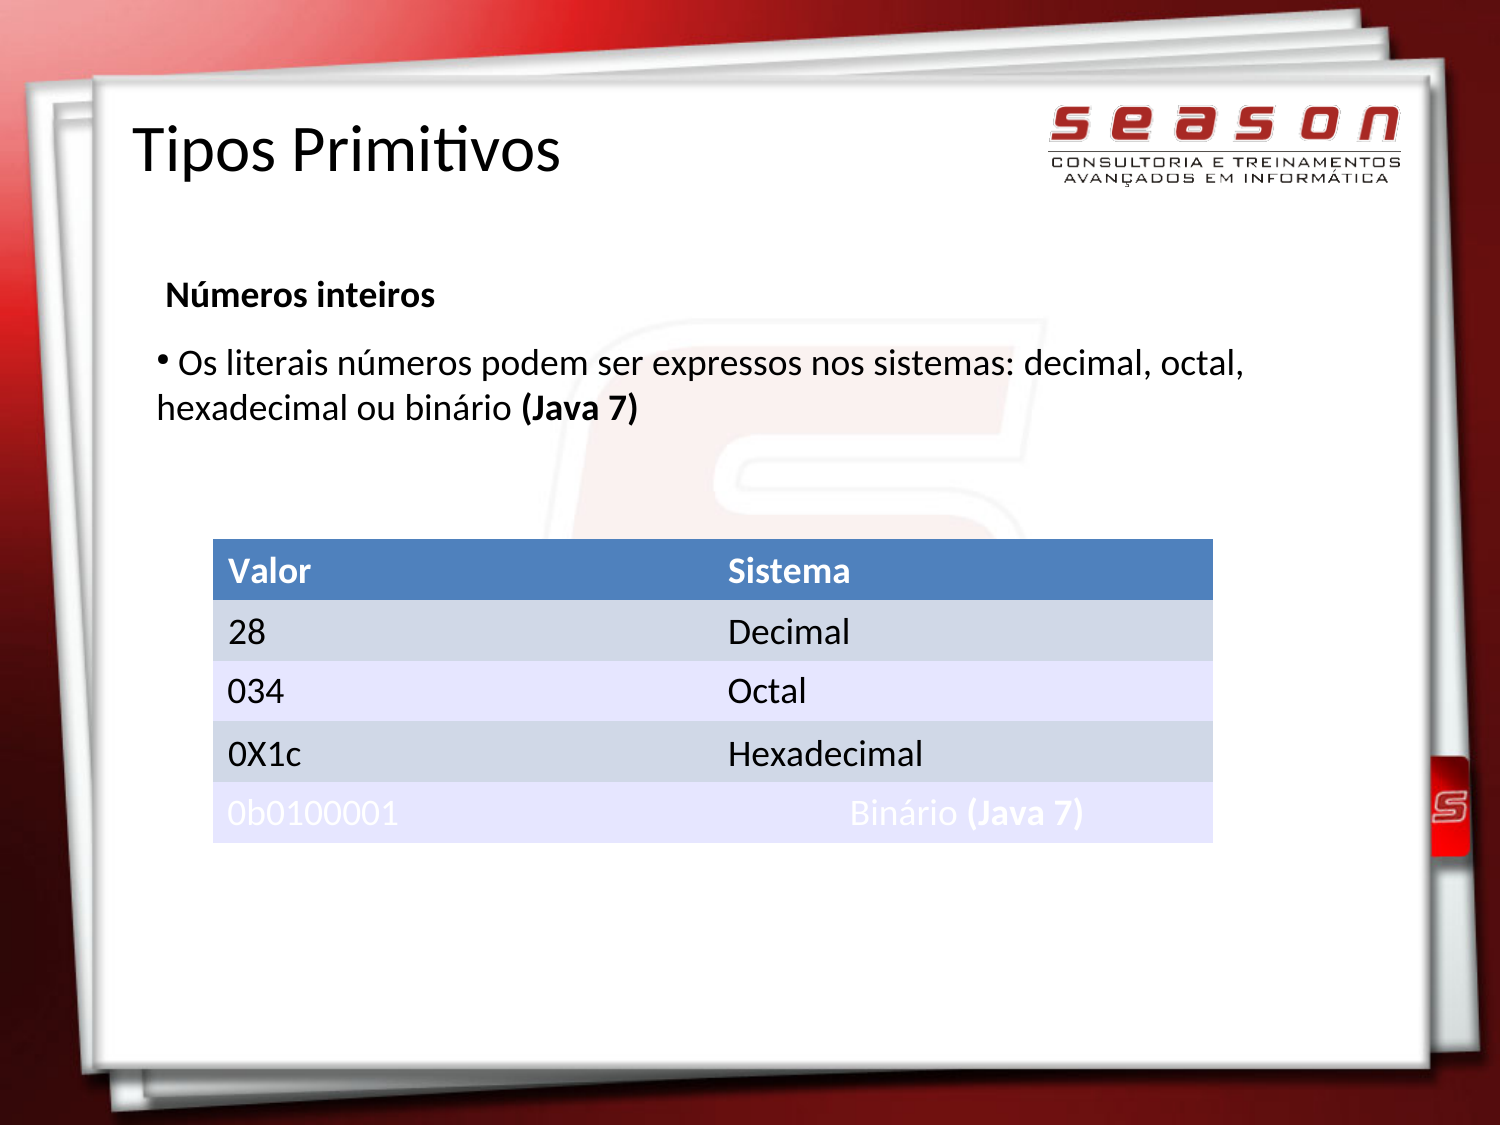

# Tipos Primitivos
Números inteiros
 Os literais números podem ser expressos nos sistemas: decimal, octal, hexadecimal ou binário (Java 7)
| Valor | Sistema |
| --- | --- |
| 28 | Decimal |
| 034 | Octal |
| 0X1c | Hexadecimal |
| 0b0100001 | Binário (Java 7) |